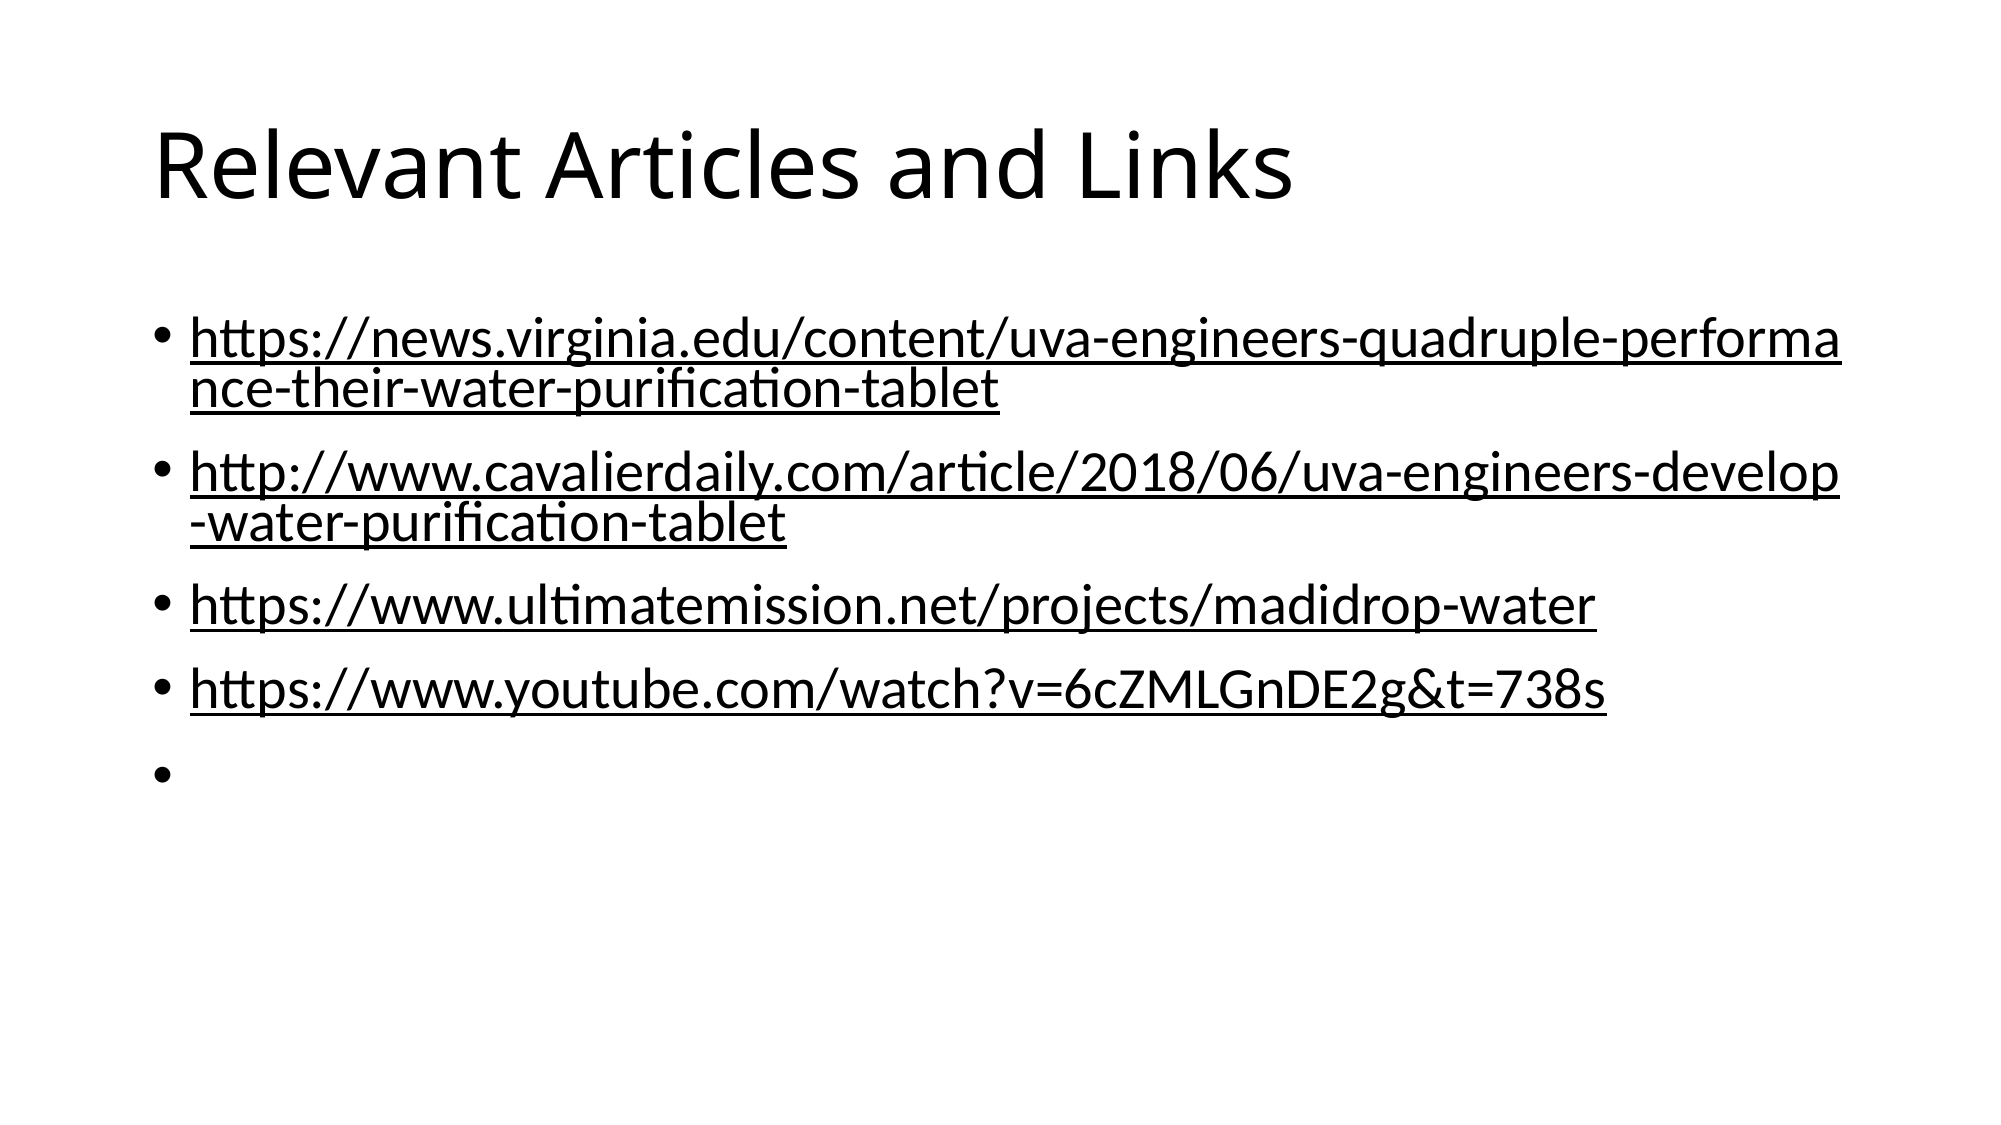

# Relevant Articles and Links
https://news.virginia.edu/content/uva-engineers-quadruple-performance-their-water-purification-tablet
http://www.cavalierdaily.com/article/2018/06/uva-engineers-develop-water-purification-tablet
https://www.ultimatemission.net/projects/madidrop-water
https://www.youtube.com/watch?v=6cZMLGnDE2g&t=738s